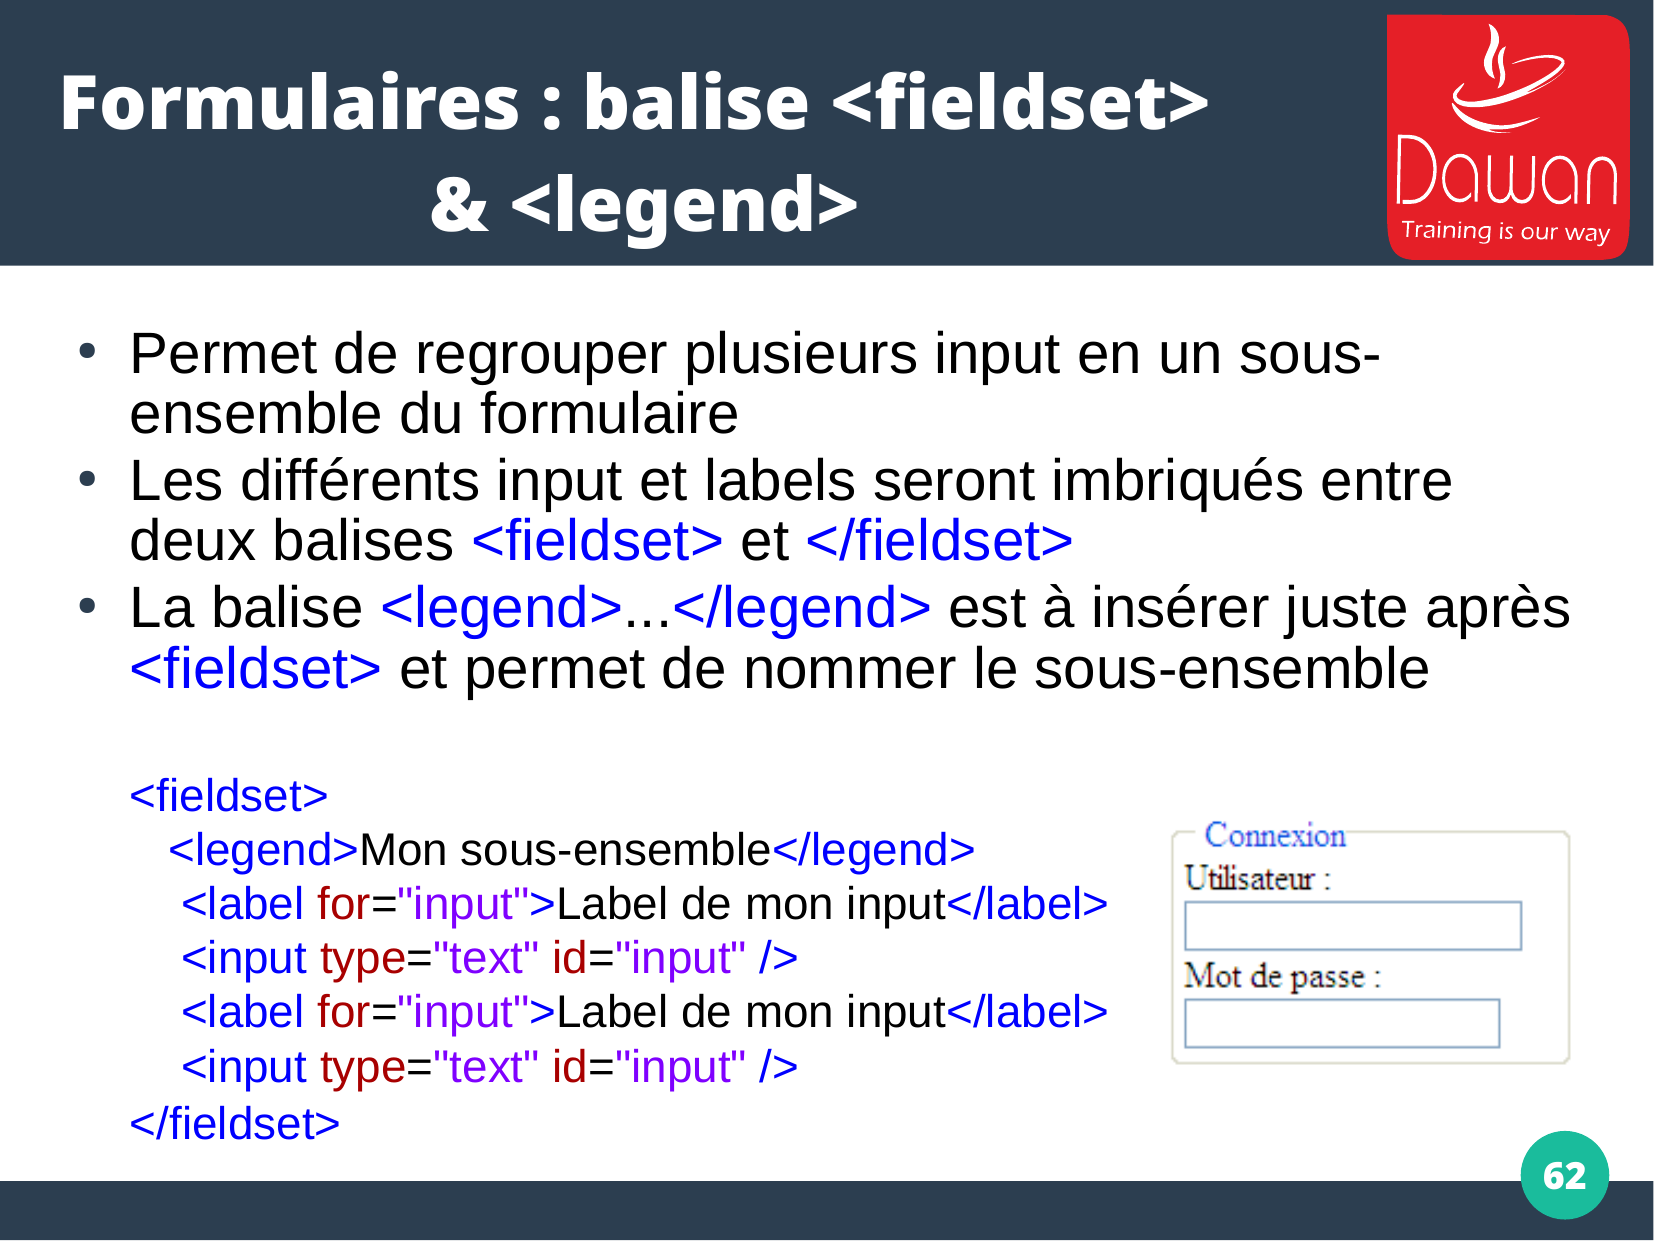

# Formulaires : balise <fieldset> & <legend>
Permet de regrouper plusieurs input en un sous-ensemble du formulaire
Les différents input et labels seront imbriqués entre deux balises <fieldset> et </fieldset>
La balise <legend>...</legend> est à insérer juste après <fieldset> et permet de nommer le sous-ensemble
<fieldset>
 <legend>Mon sous-ensemble</legend>
 <label for="input">Label de mon input</label>
 <input type="text" id="input" />
 <label for="input">Label de mon input</label>
 <input type="text" id="input" />
</fieldset>
62